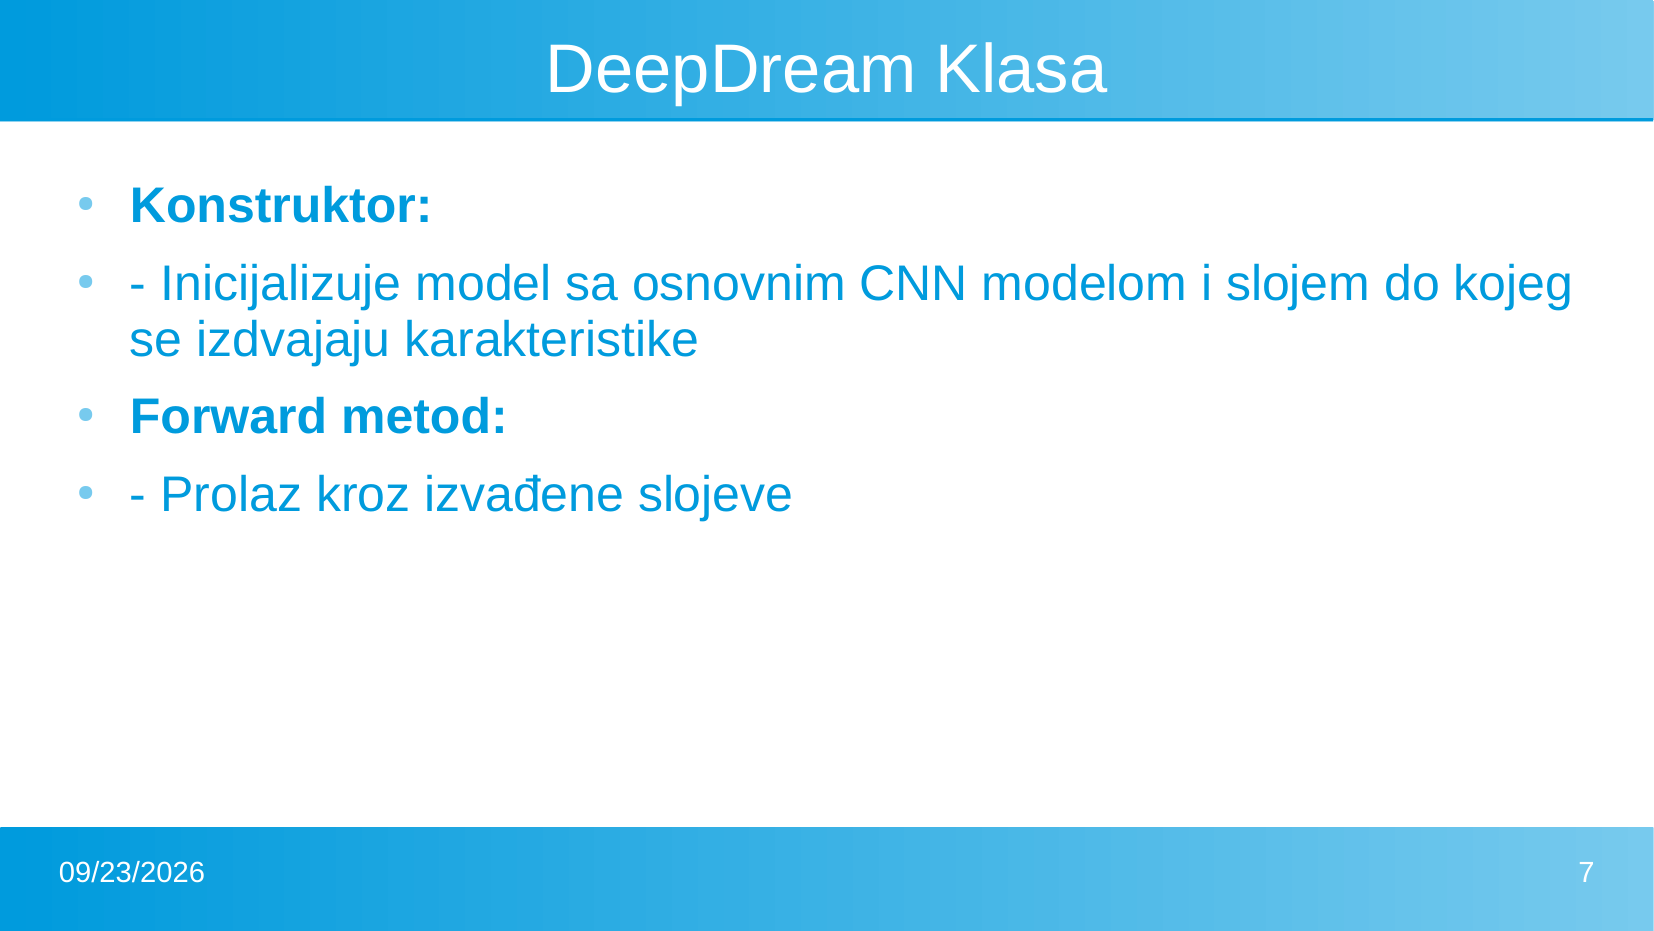

# DeepDream Klasa
Konstruktor:
- Inicijalizuje model sa osnovnim CNN modelom i slojem do kojeg se izdvajaju karakteristike
Forward metod:
- Prolaz kroz izvađene slojeve
7